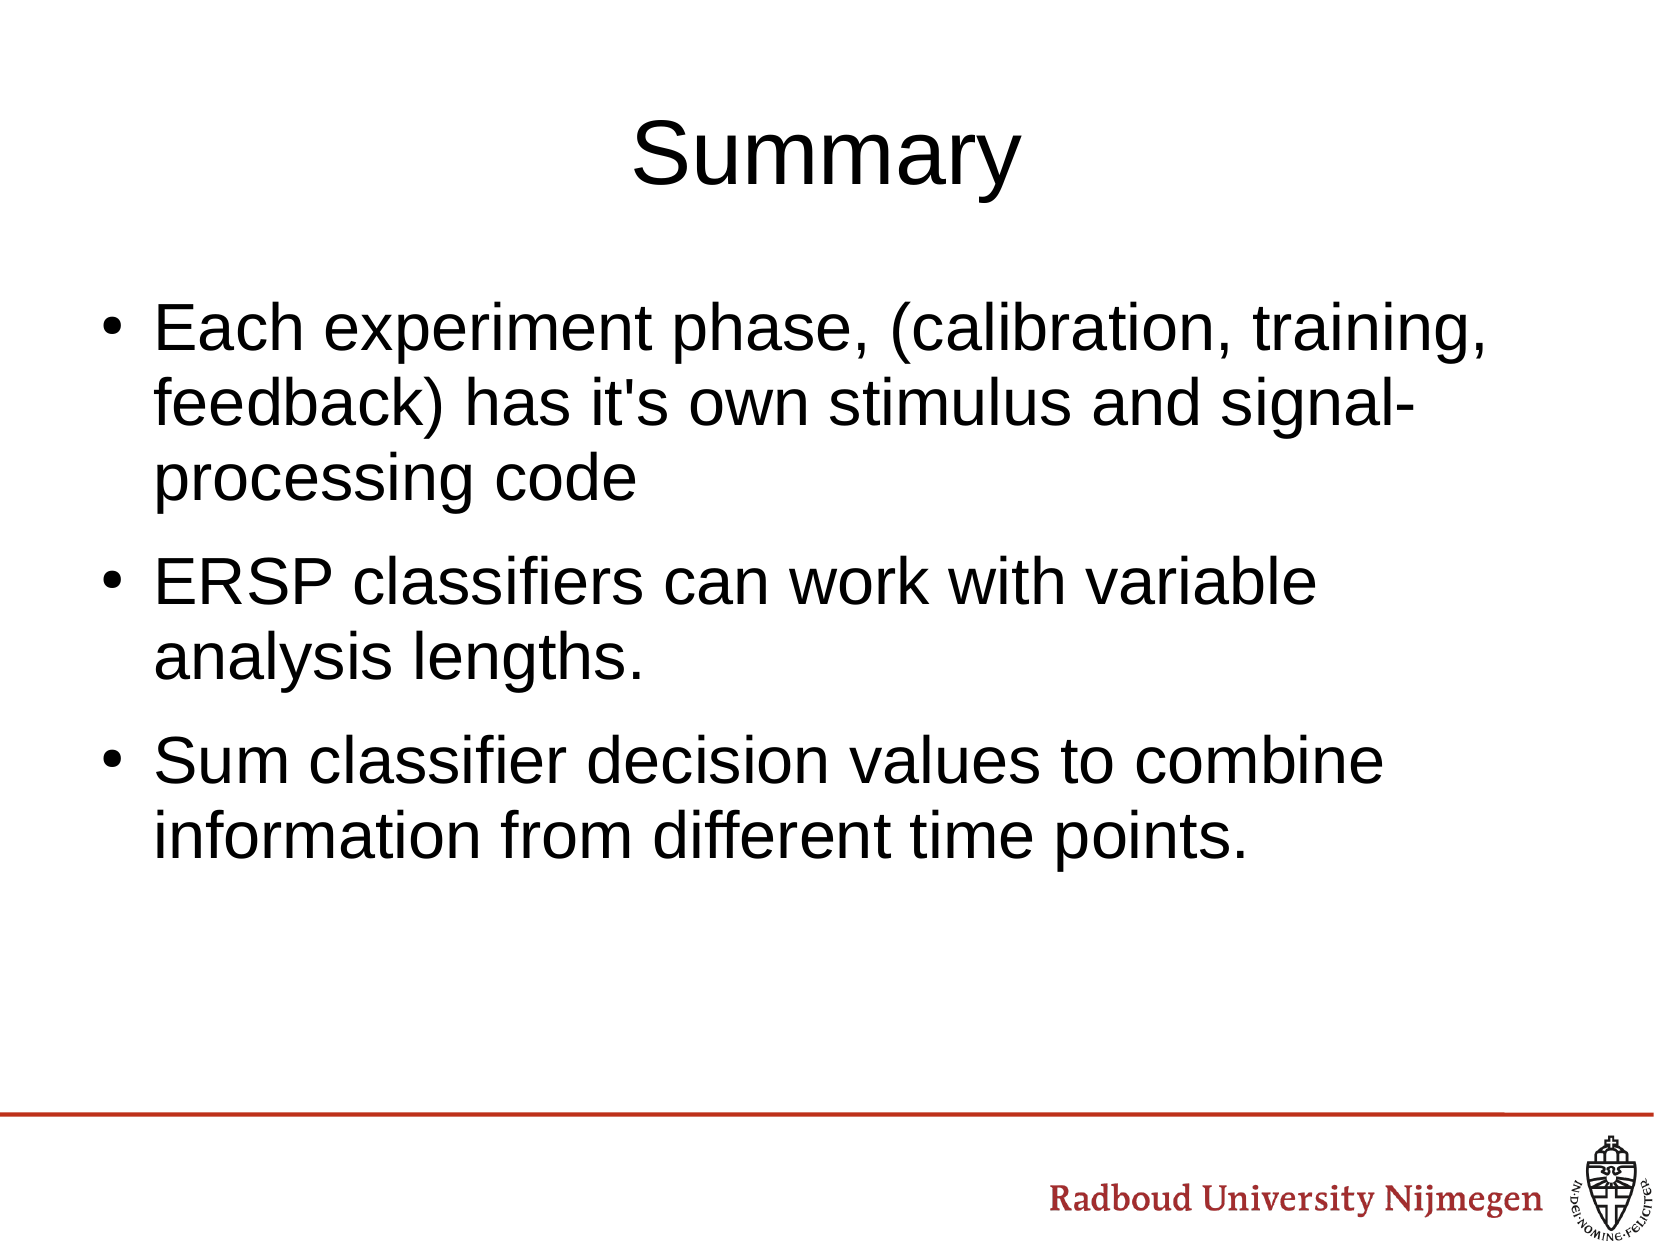

# Summary
Each experiment phase, (calibration, training, feedback) has it's own stimulus and signal-processing code
ERSP classifiers can work with variable analysis lengths.
Sum classifier decision values to combine information from different time points.